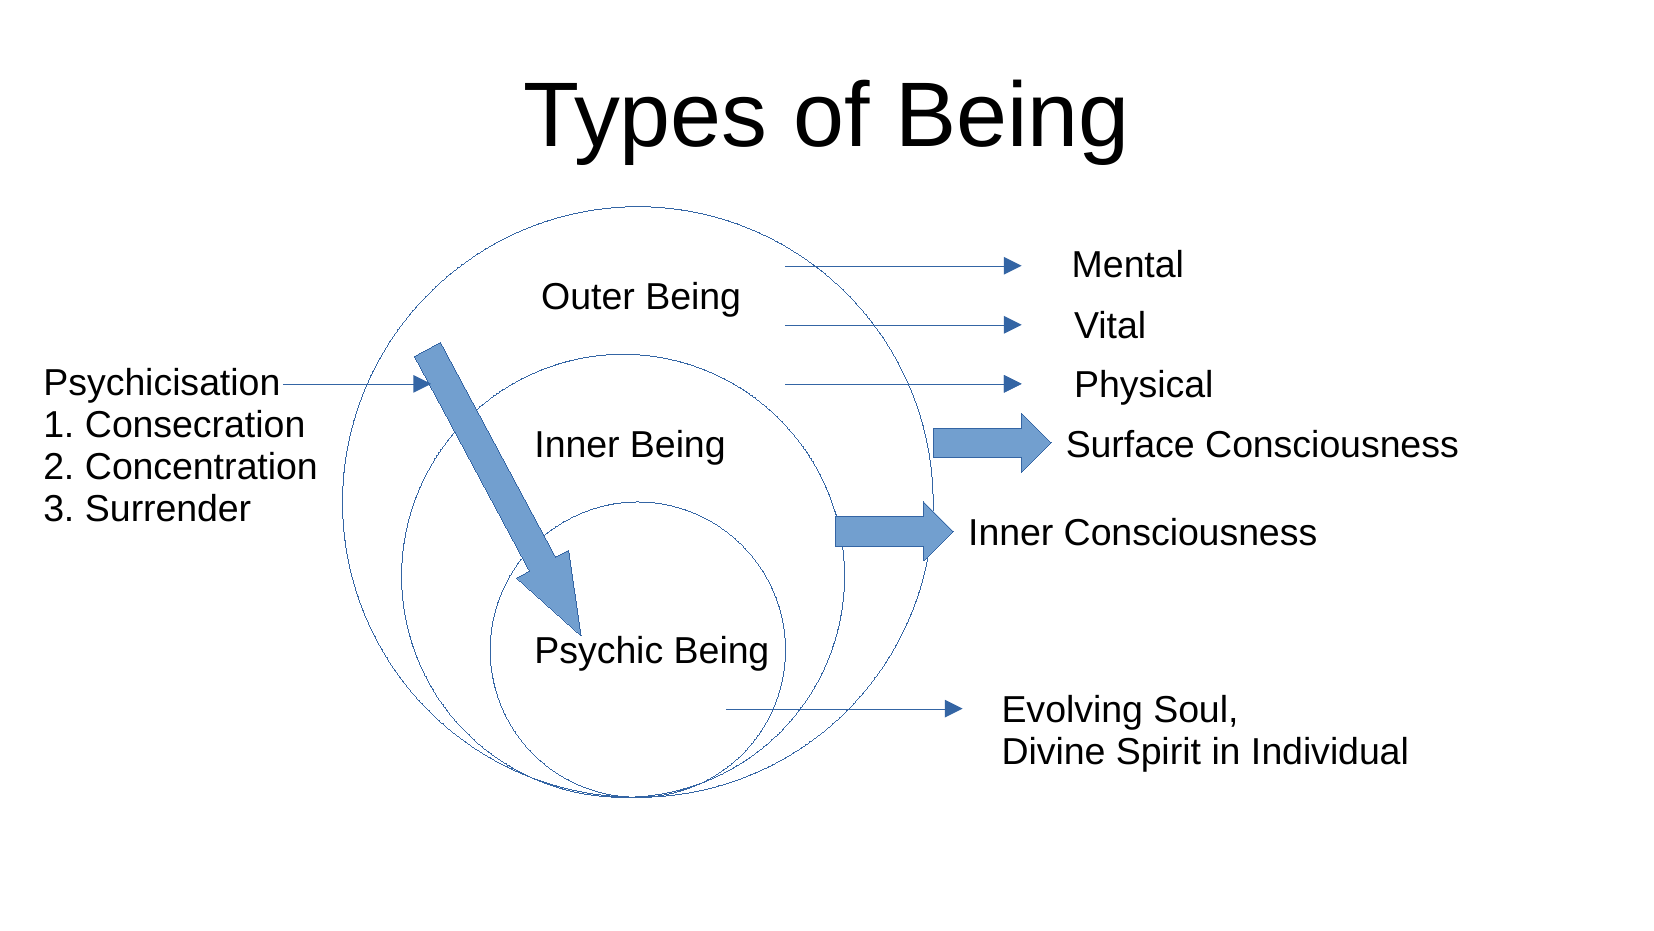

# Types of Being
Mental
Outer Being
Vital
Psychicisation
1. Consecration
2. Concentration
3. Surrender
Physical
Inner Being
Surface Consciousness
Inner Consciousness
Psychic Being
Evolving Soul,
Divine Spirit in Individual